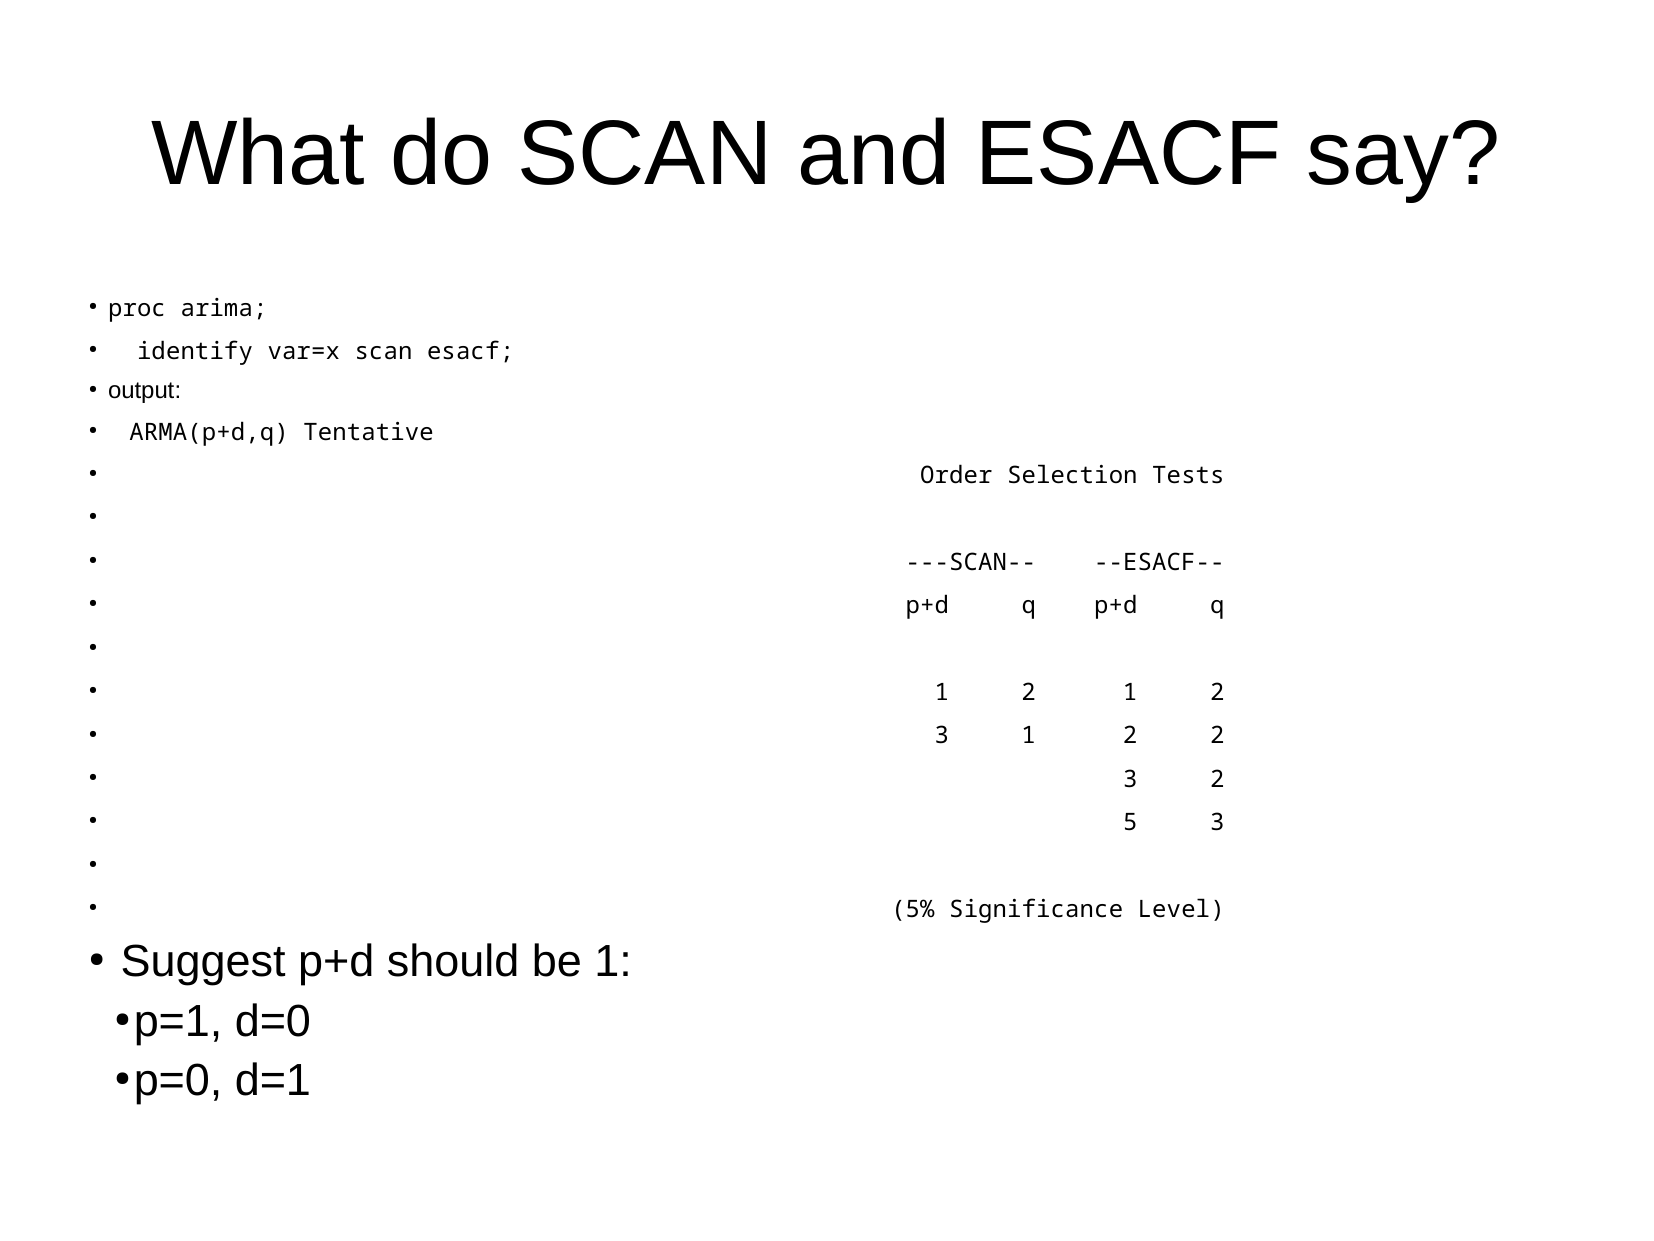

# What do SCAN and ESACF say?
proc arima;
 identify var=x scan esacf;
output:
 ARMA(p+d,q) Tentative
 Order Selection Tests
 ---SCAN-- --ESACF--
 p+d q p+d q
 1 2 1 2
 3 1 2 2
 3 2
 5 3
 (5% Significance Level)
 Suggest p+d should be 1:
p=1, d=0
p=0, d=1